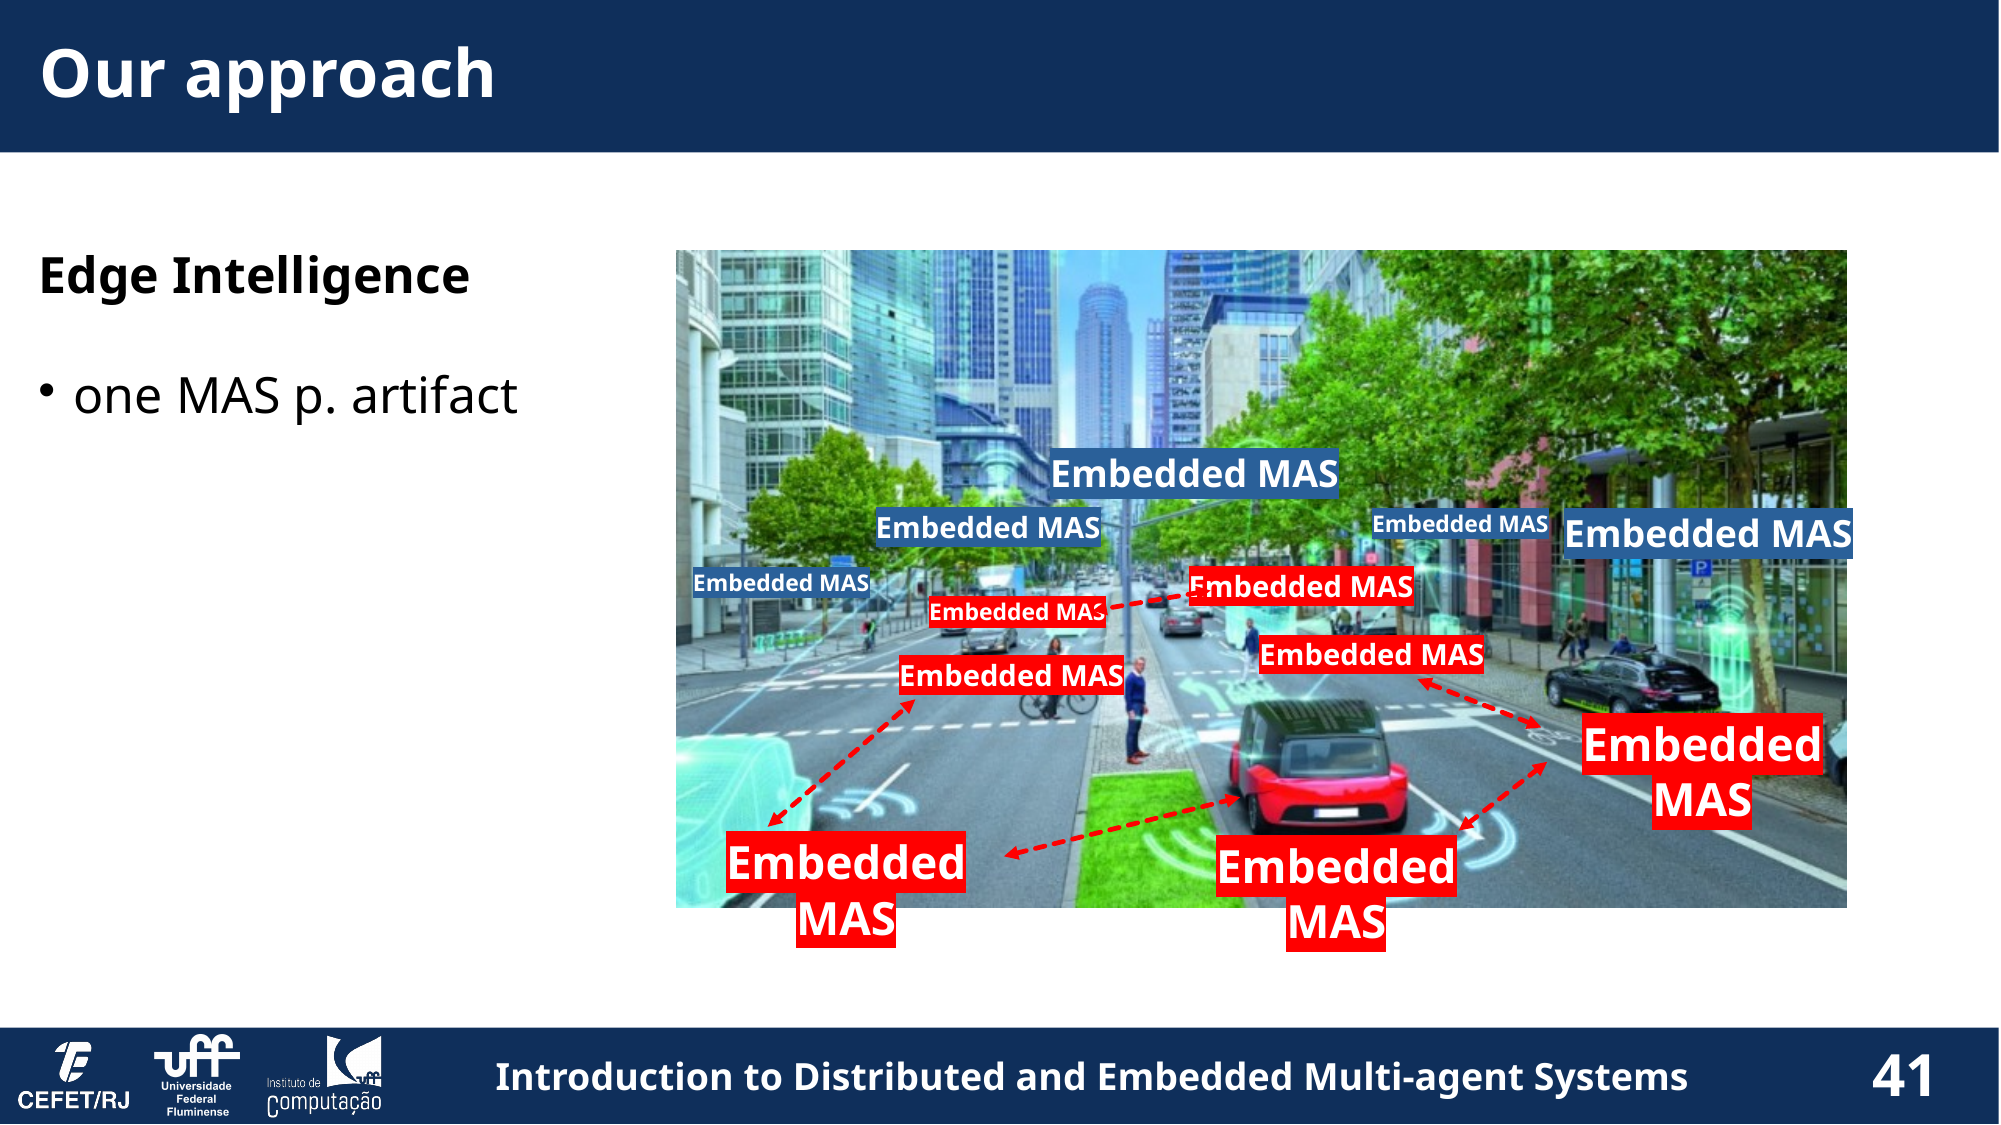

Our approach
Edge Intelligence
one MAS p. artifact
Embedded MAS
Embedded MAS
Embedded MAS
Embedded MAS
Embedded MAS
Embedded MAS
Embedded MAS
Embedded MAS
Embedded MAS
Embedded MAS
Embedded MAS
Embedded MAS